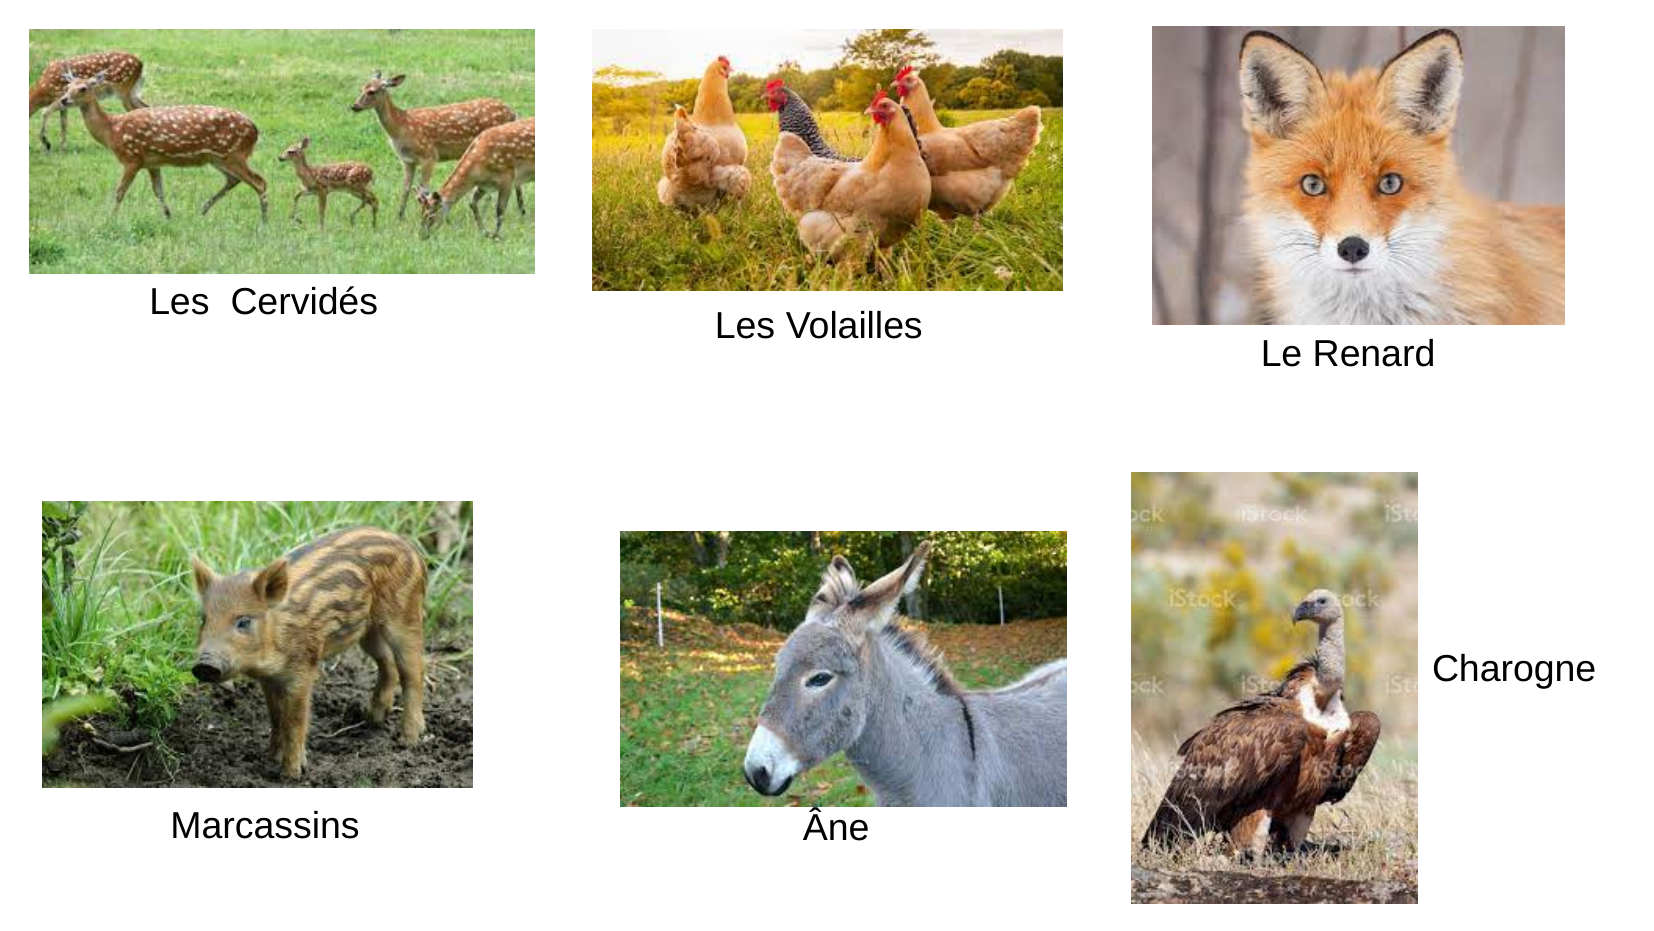

Les Cervidés
 Les Volailles
 Le Renard
 Charogne
 Marcassins
 Âne